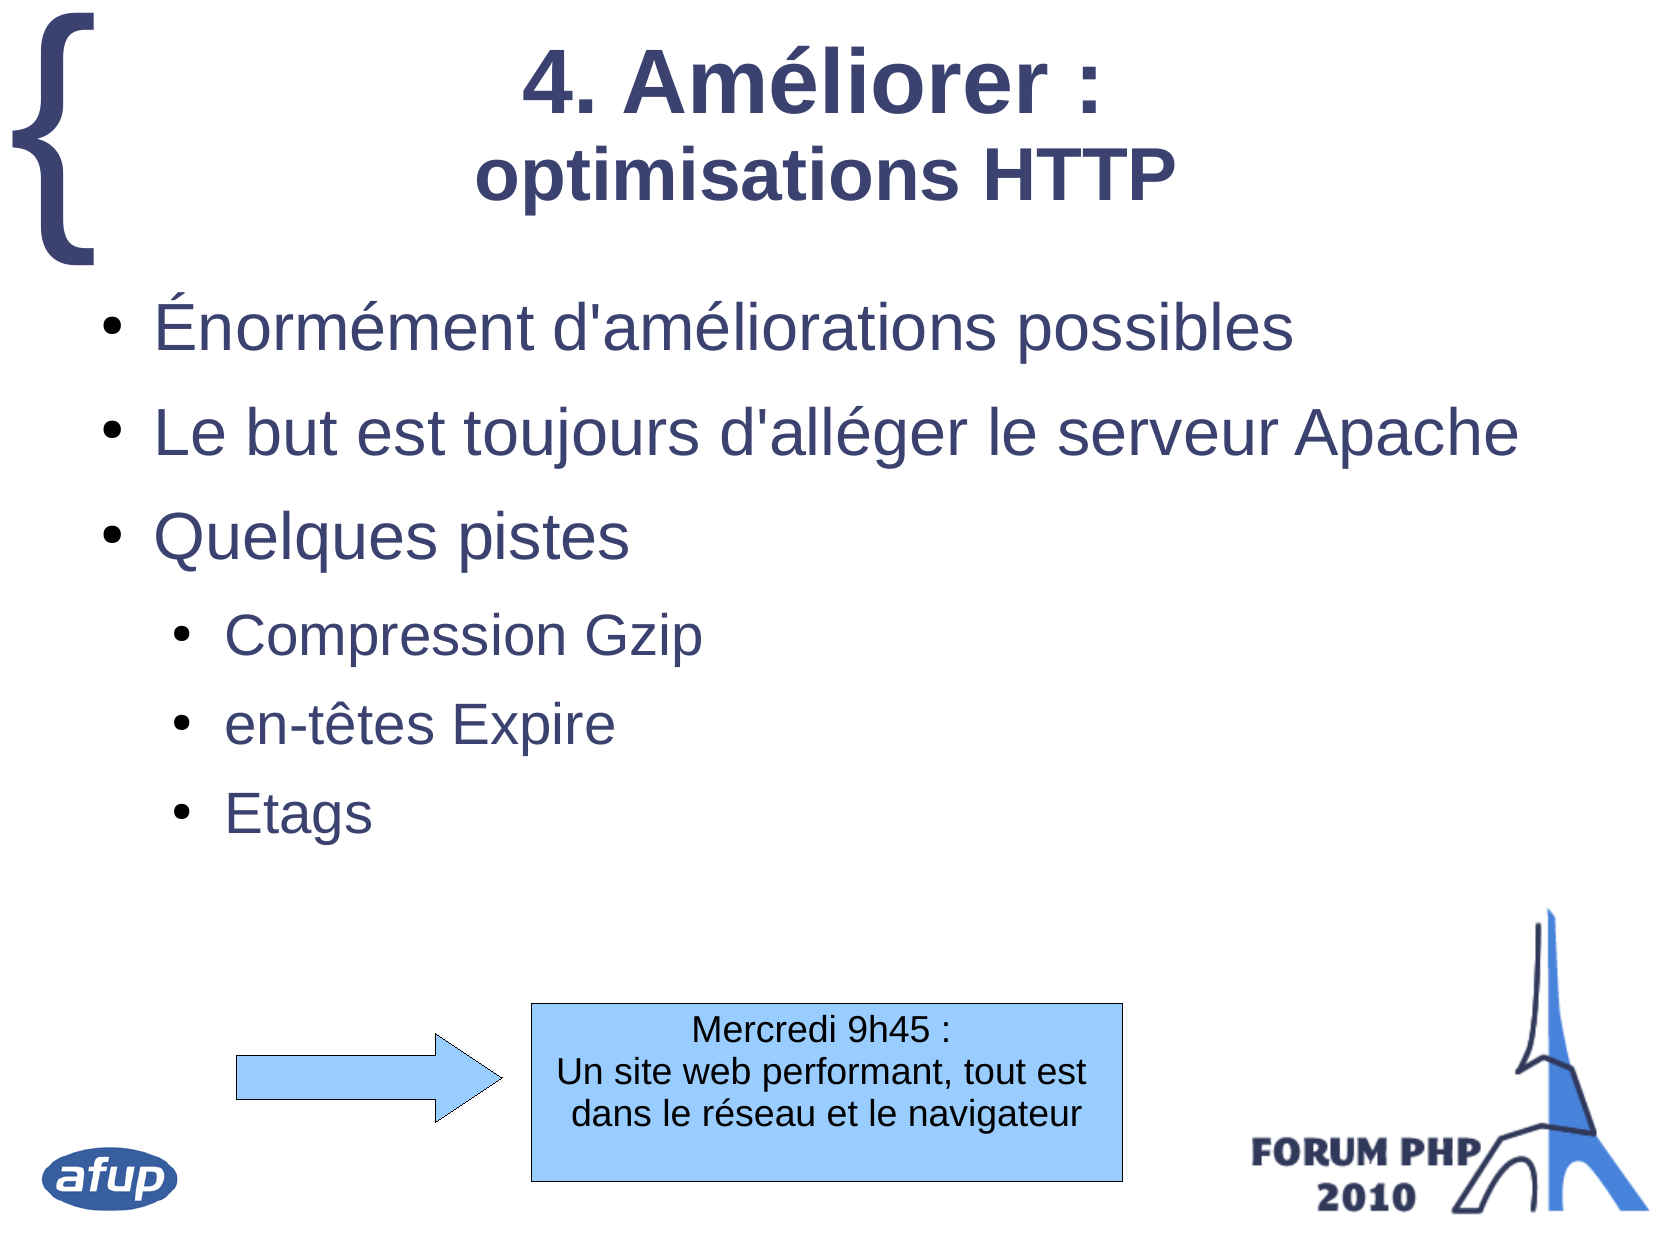

# 4. Améliorer : optimisations HTTP
Énormément d'améliorations possibles
Le but est toujours d'alléger le serveur Apache
Quelques pistes
Compression Gzip
en-têtes Expire
Etags
Mercredi 9h45 :
Un site web performant, tout est
dans le réseau et le navigateur